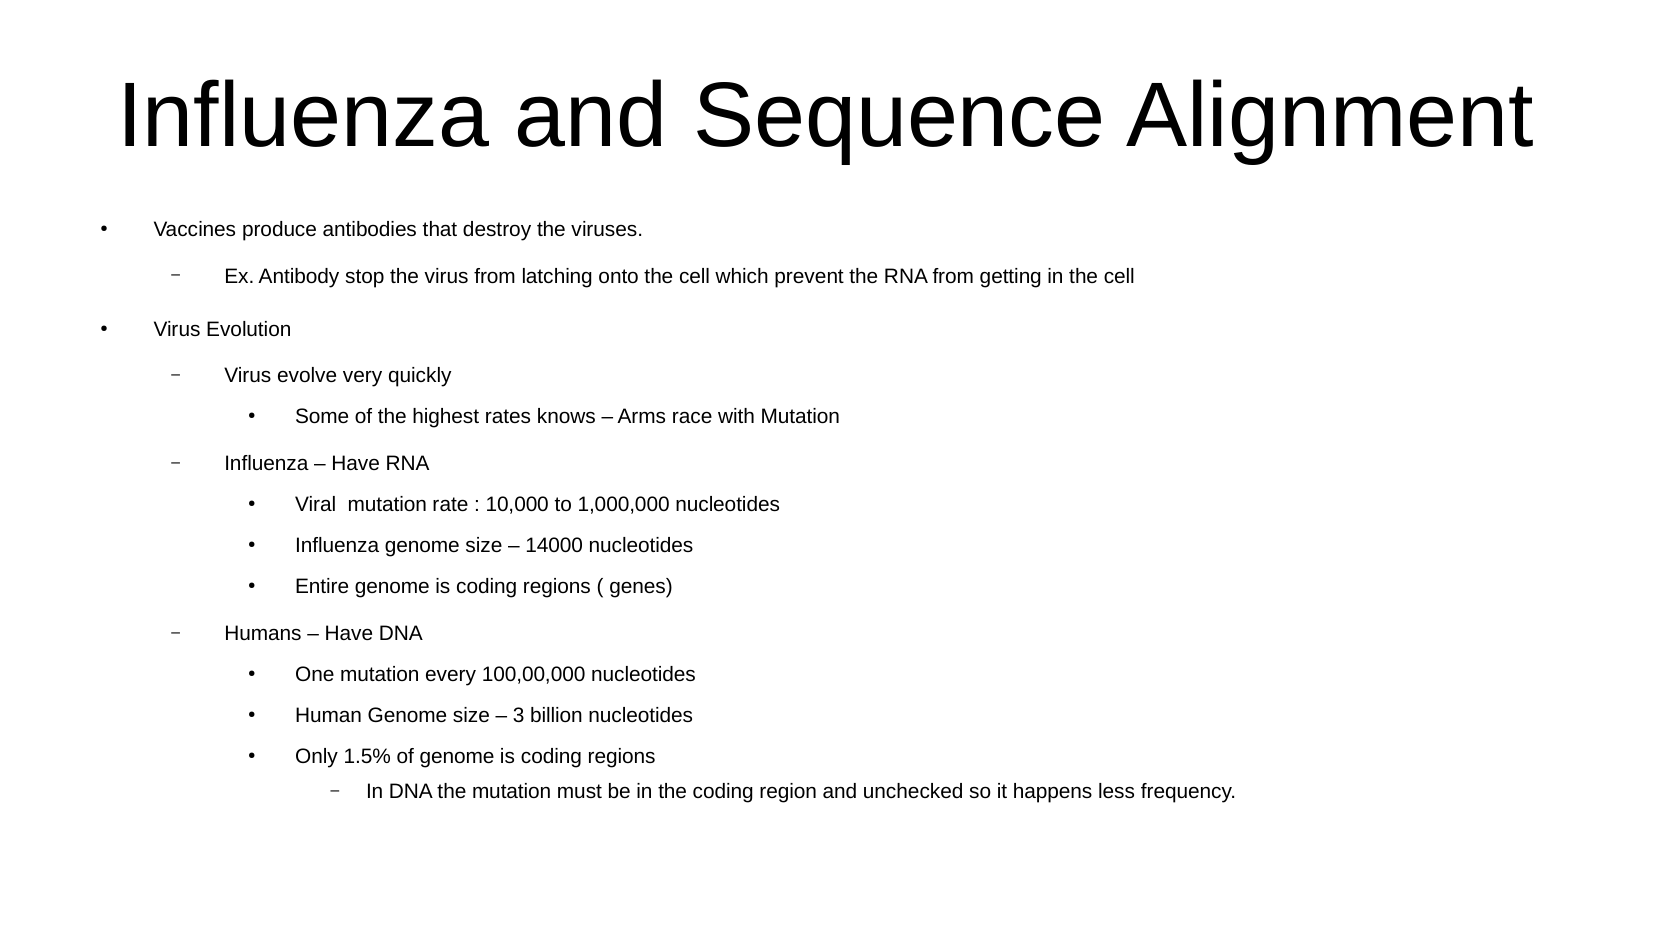

# Influenza and Sequence Alignment
Vaccines produce antibodies that destroy the viruses.
Ex. Antibody stop the virus from latching onto the cell which prevent the RNA from getting in the cell
Virus Evolution
Virus evolve very quickly
Some of the highest rates knows – Arms race with Mutation
Influenza – Have RNA
Viral mutation rate : 10,000 to 1,000,000 nucleotides
Influenza genome size – 14000 nucleotides
Entire genome is coding regions ( genes)
Humans – Have DNA
One mutation every 100,00,000 nucleotides
Human Genome size – 3 billion nucleotides
Only 1.5% of genome is coding regions
In DNA the mutation must be in the coding region and unchecked so it happens less frequency.